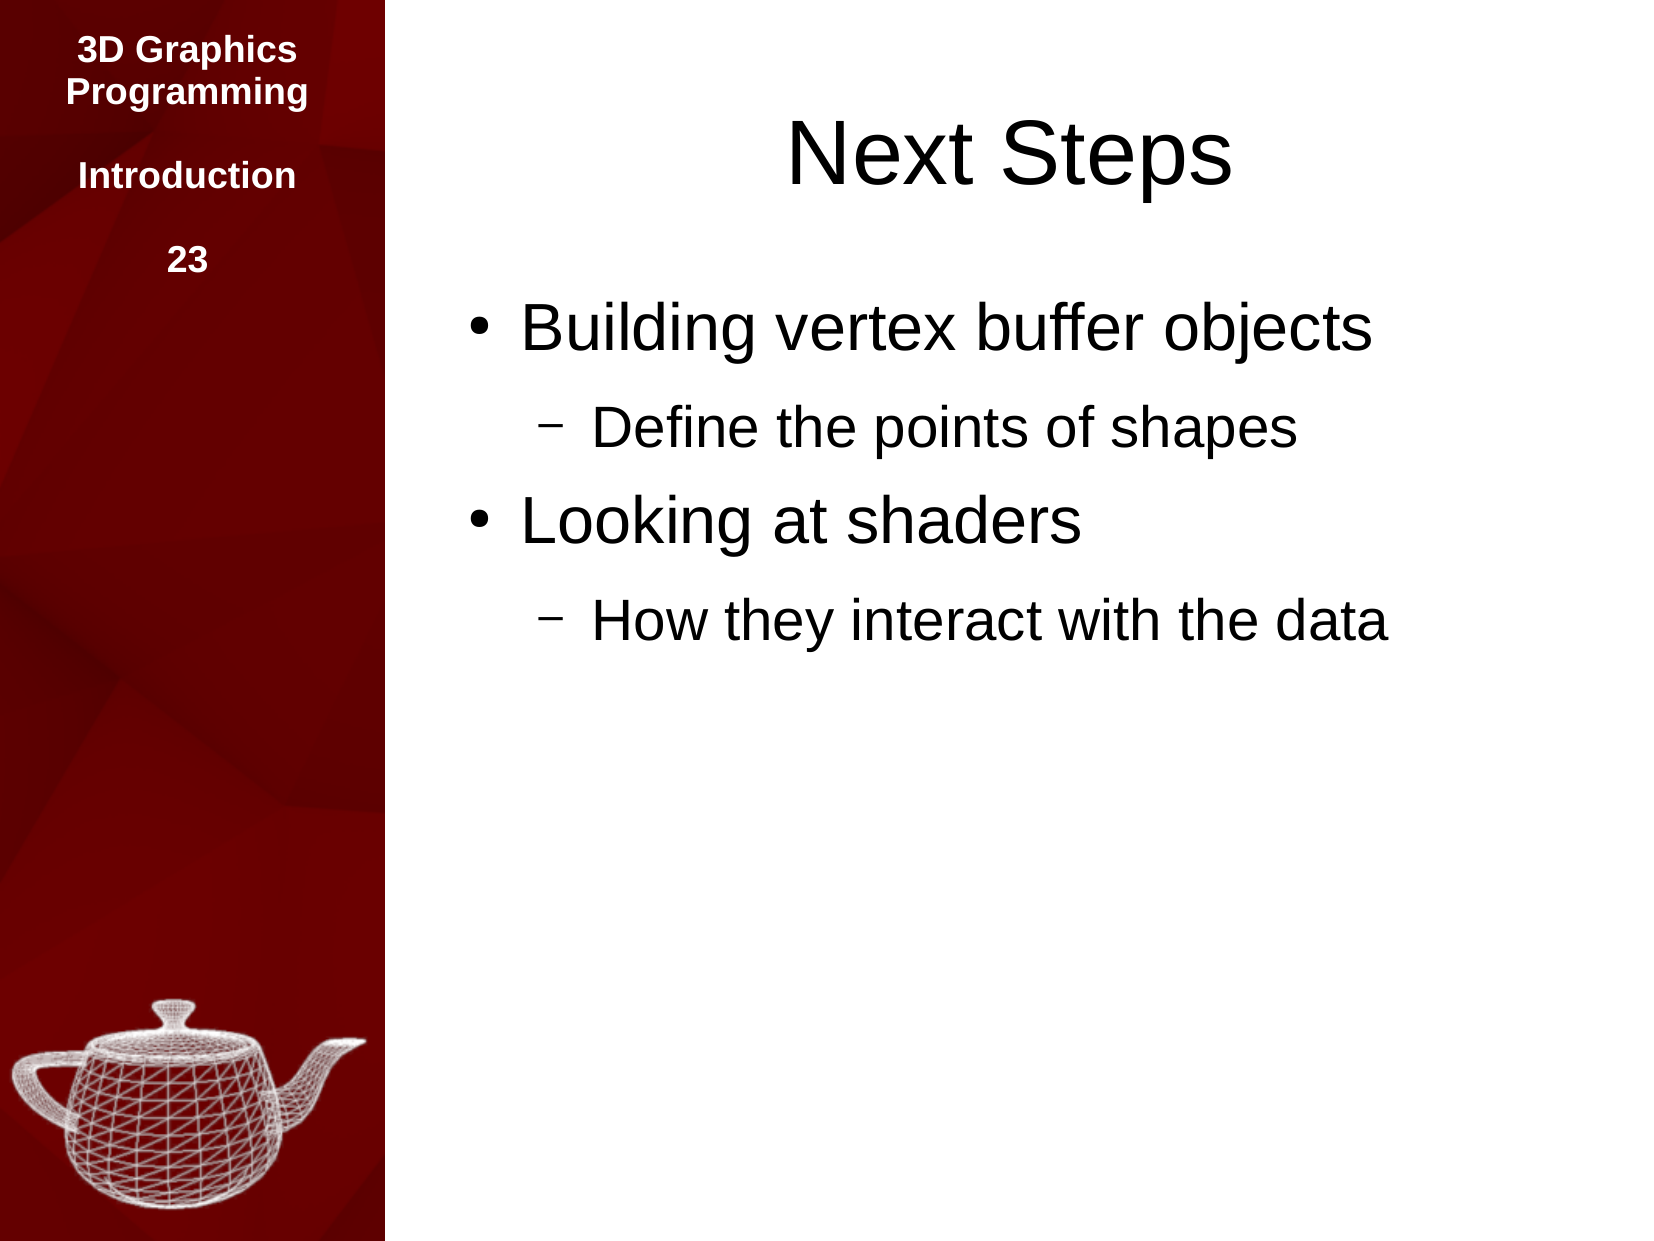

# Next Steps
Building vertex buffer objects
Define the points of shapes
Looking at shaders
How they interact with the data